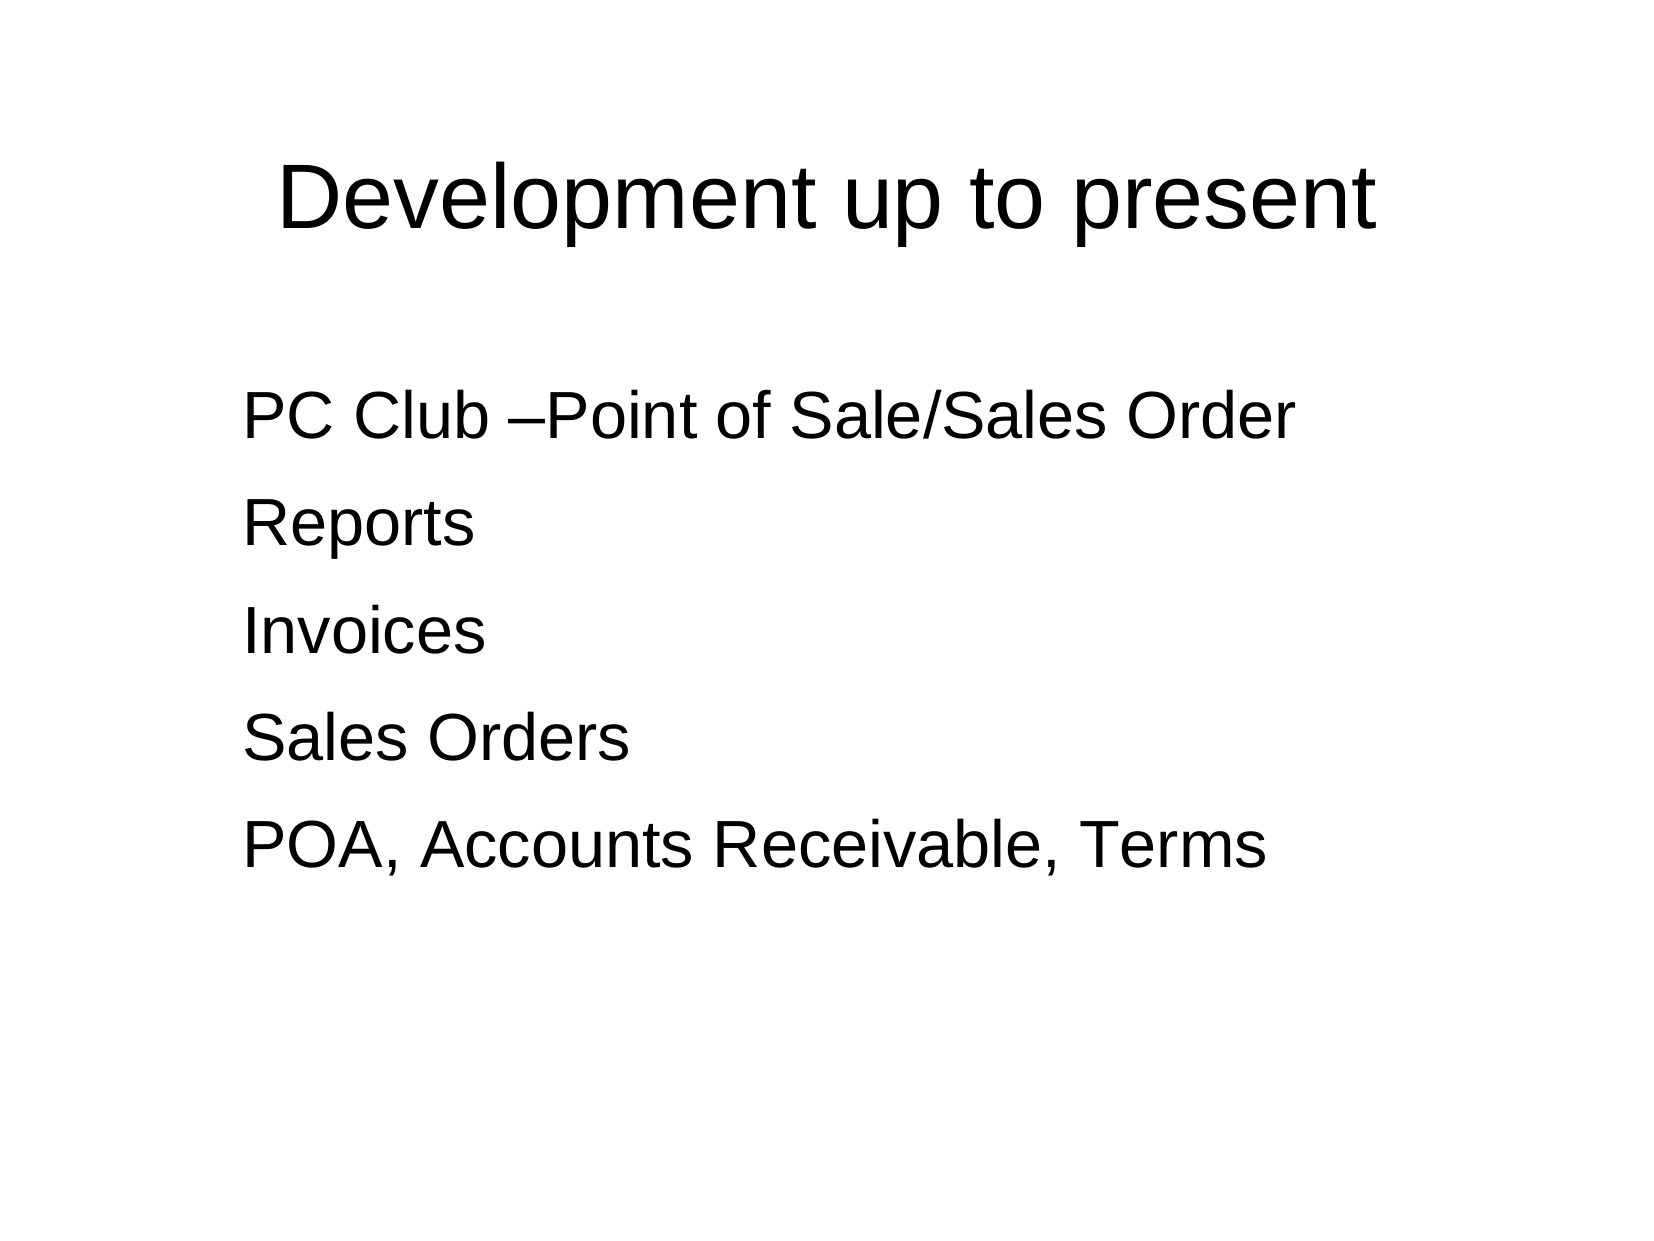

# Development up to present
PC Club –Point of Sale/Sales Order
Reports
Invoices
Sales Orders
POA, Accounts Receivable, Terms